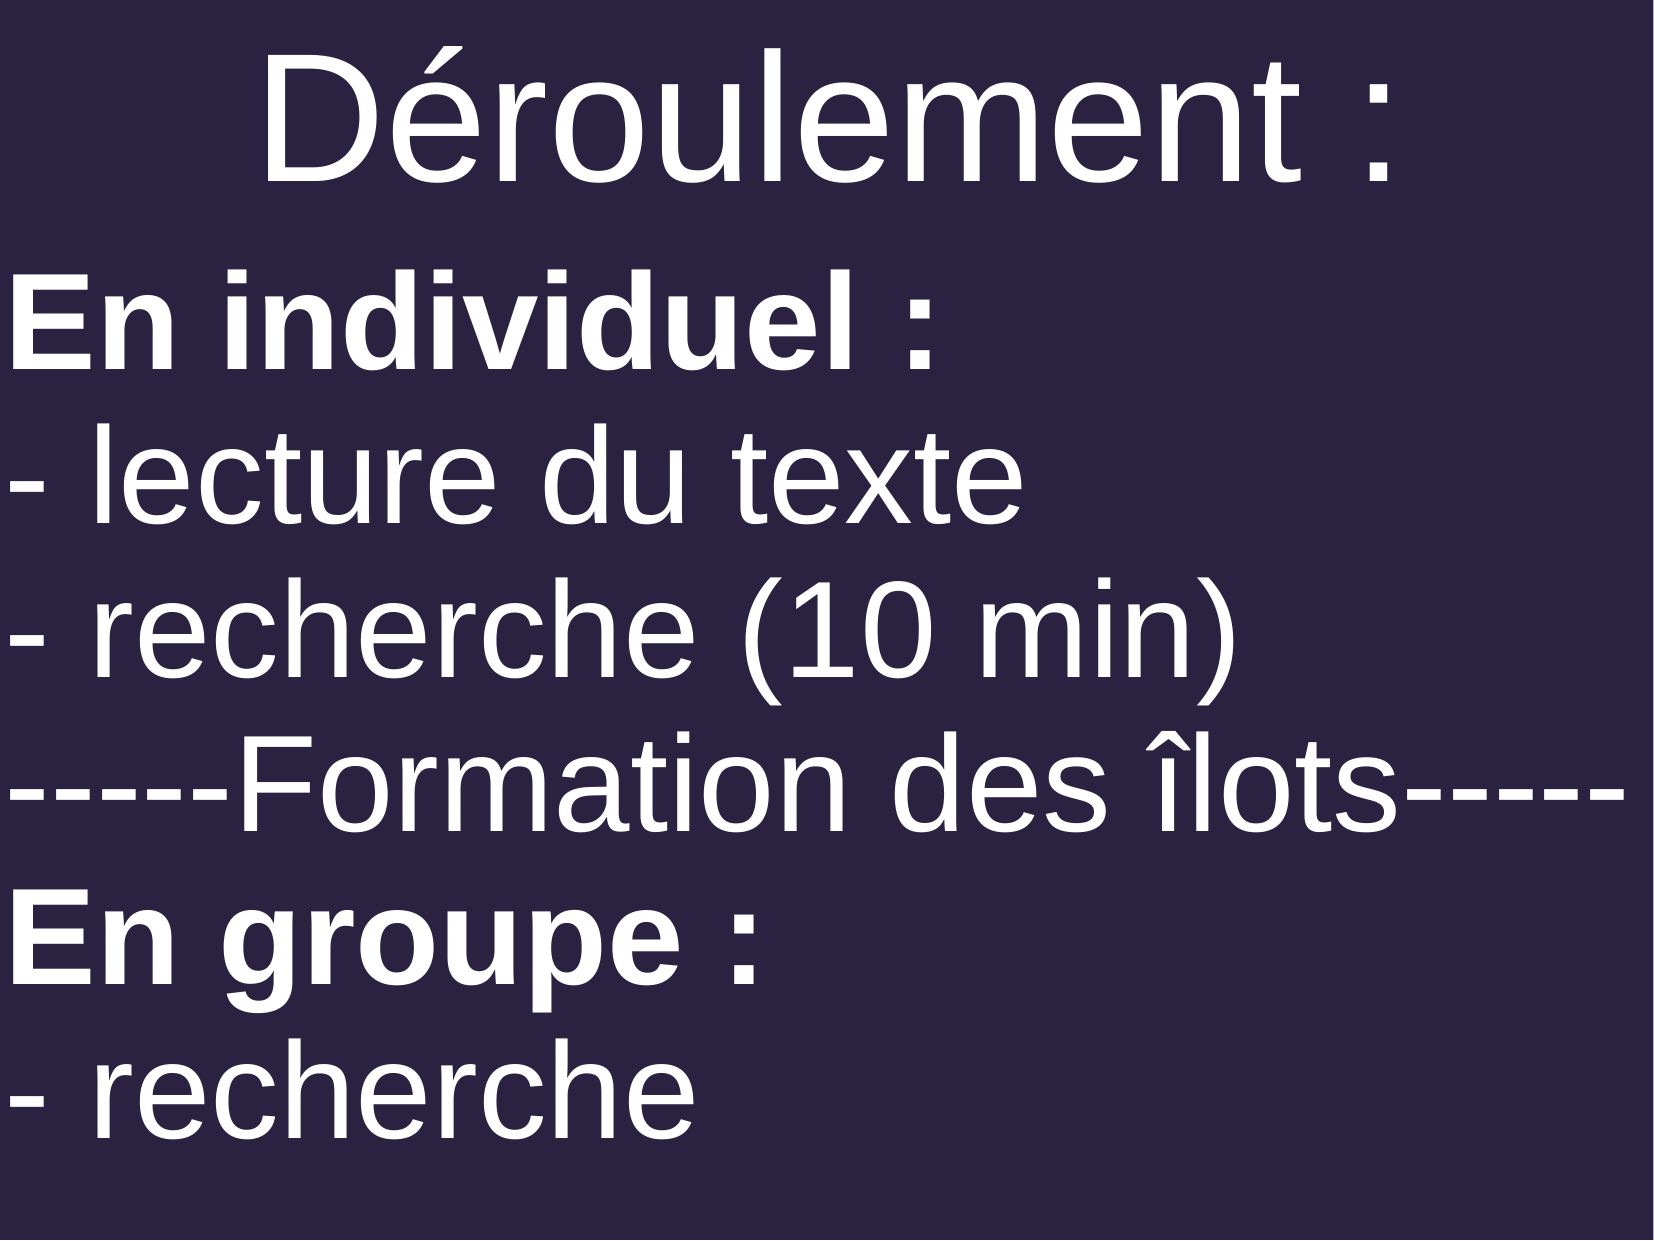

# Déroulement :
En individuel :
- lecture du texte
- recherche (10 min)
-----Formation des îlots-----
En groupe :
- recherche